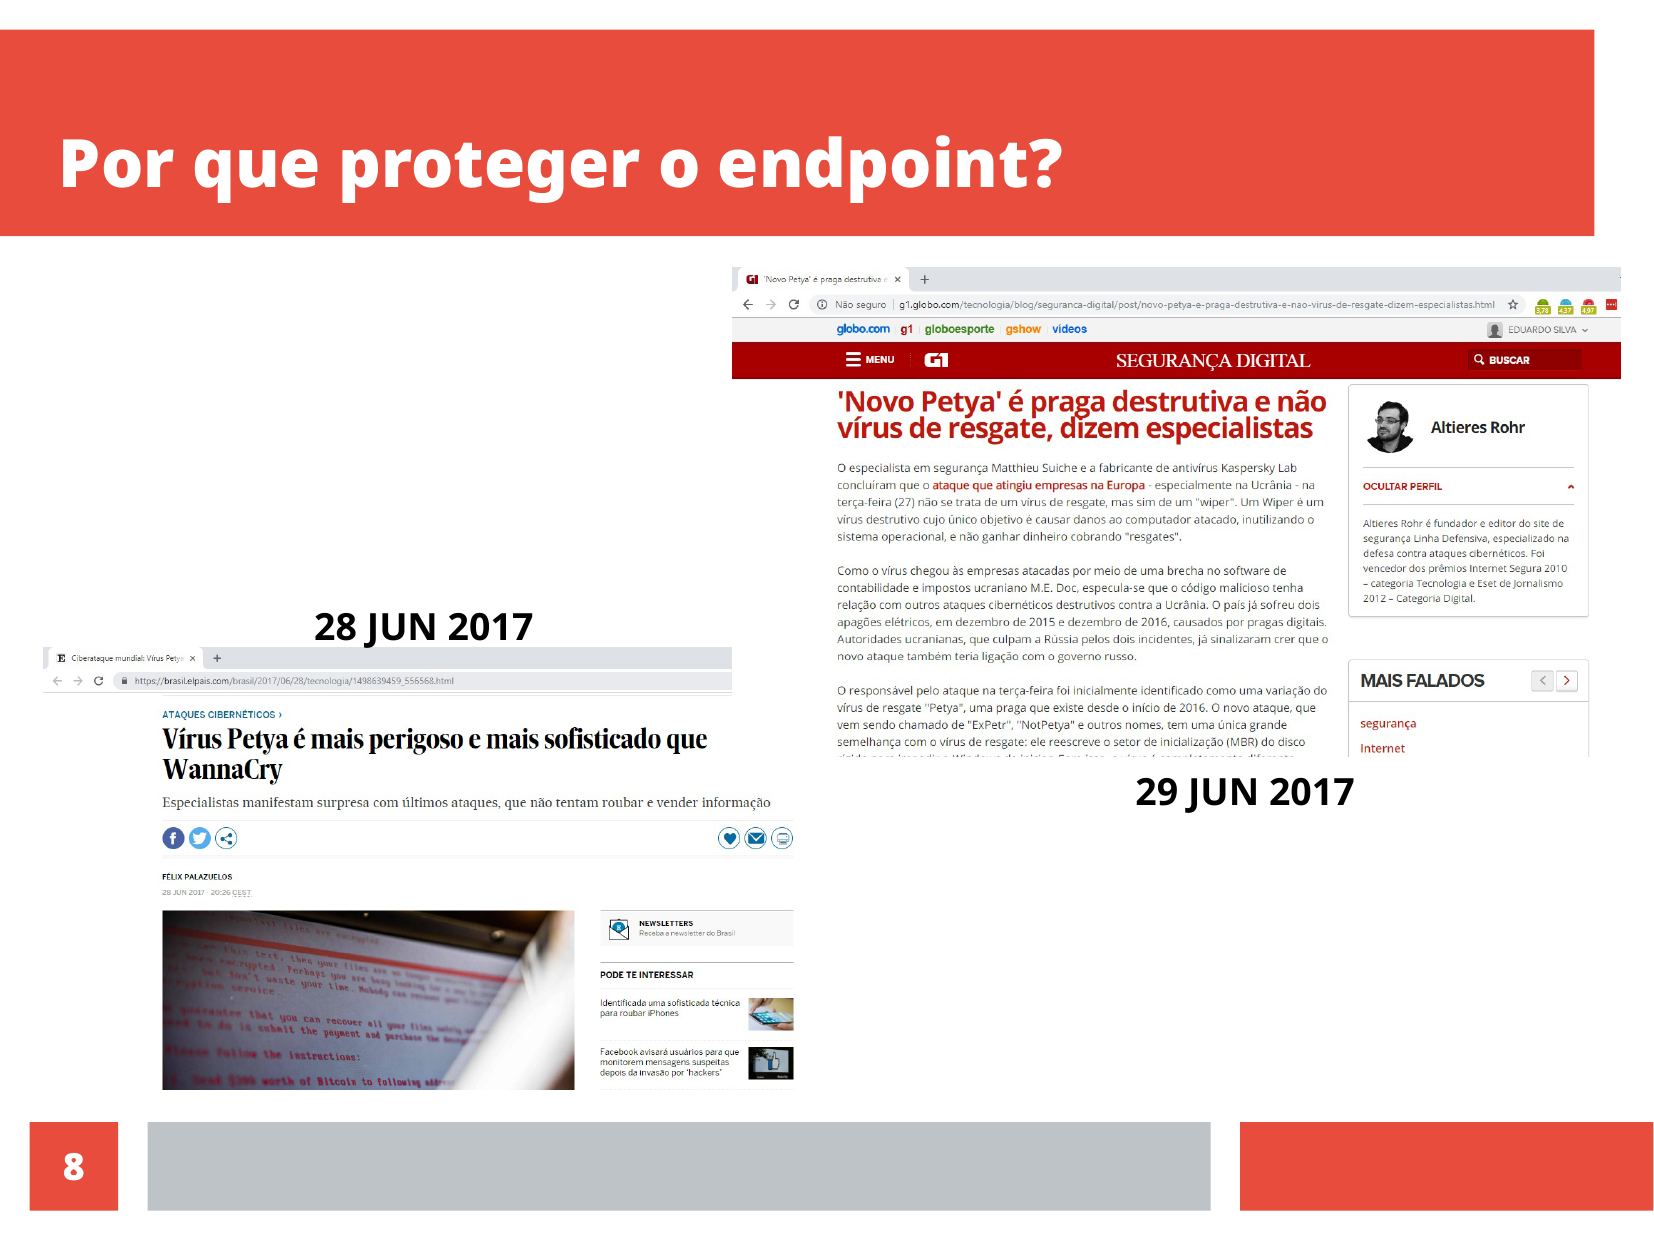

# Por que proteger o endpoint?
28 JUN 2017
29 JUN 2017
8